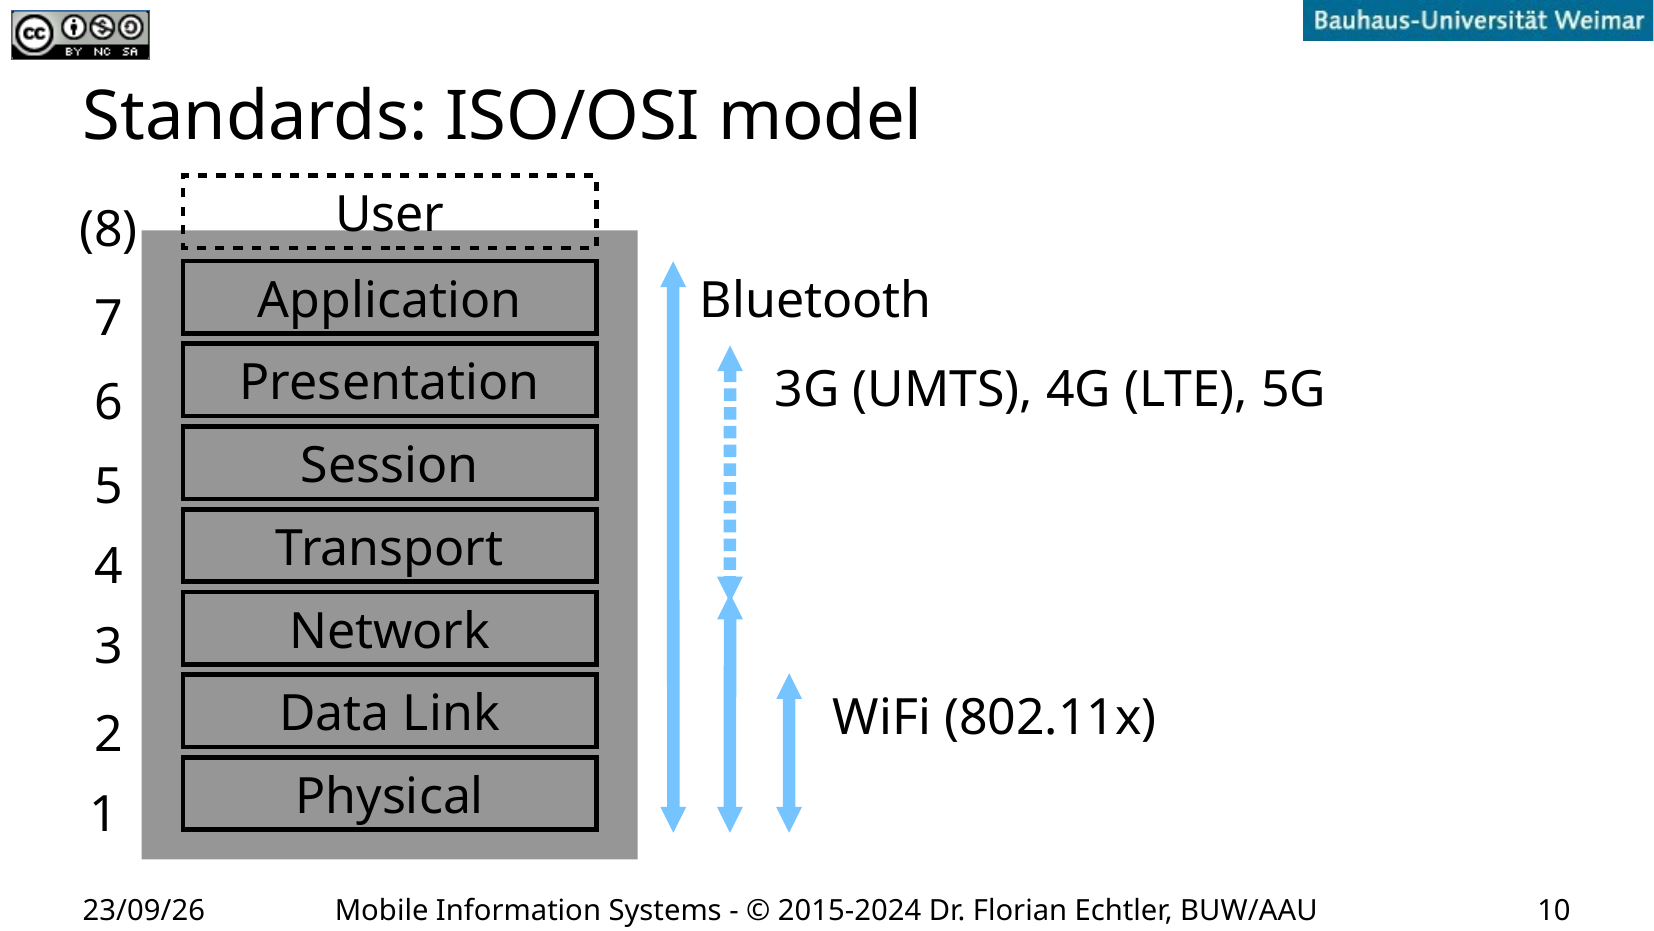

# Standards: ISO/OSI model
User
(8)
Bluetooth
Application
7
Presentation
3G (UMTS), 4G (LTE), 5G
6
Session
5
Transport
4
Network
3
WiFi (802.11x)
Data Link
2
Physical
1
Mobile Information Systems - © 2015-2024 Dr. Florian Echtler, BUW/AAU
10